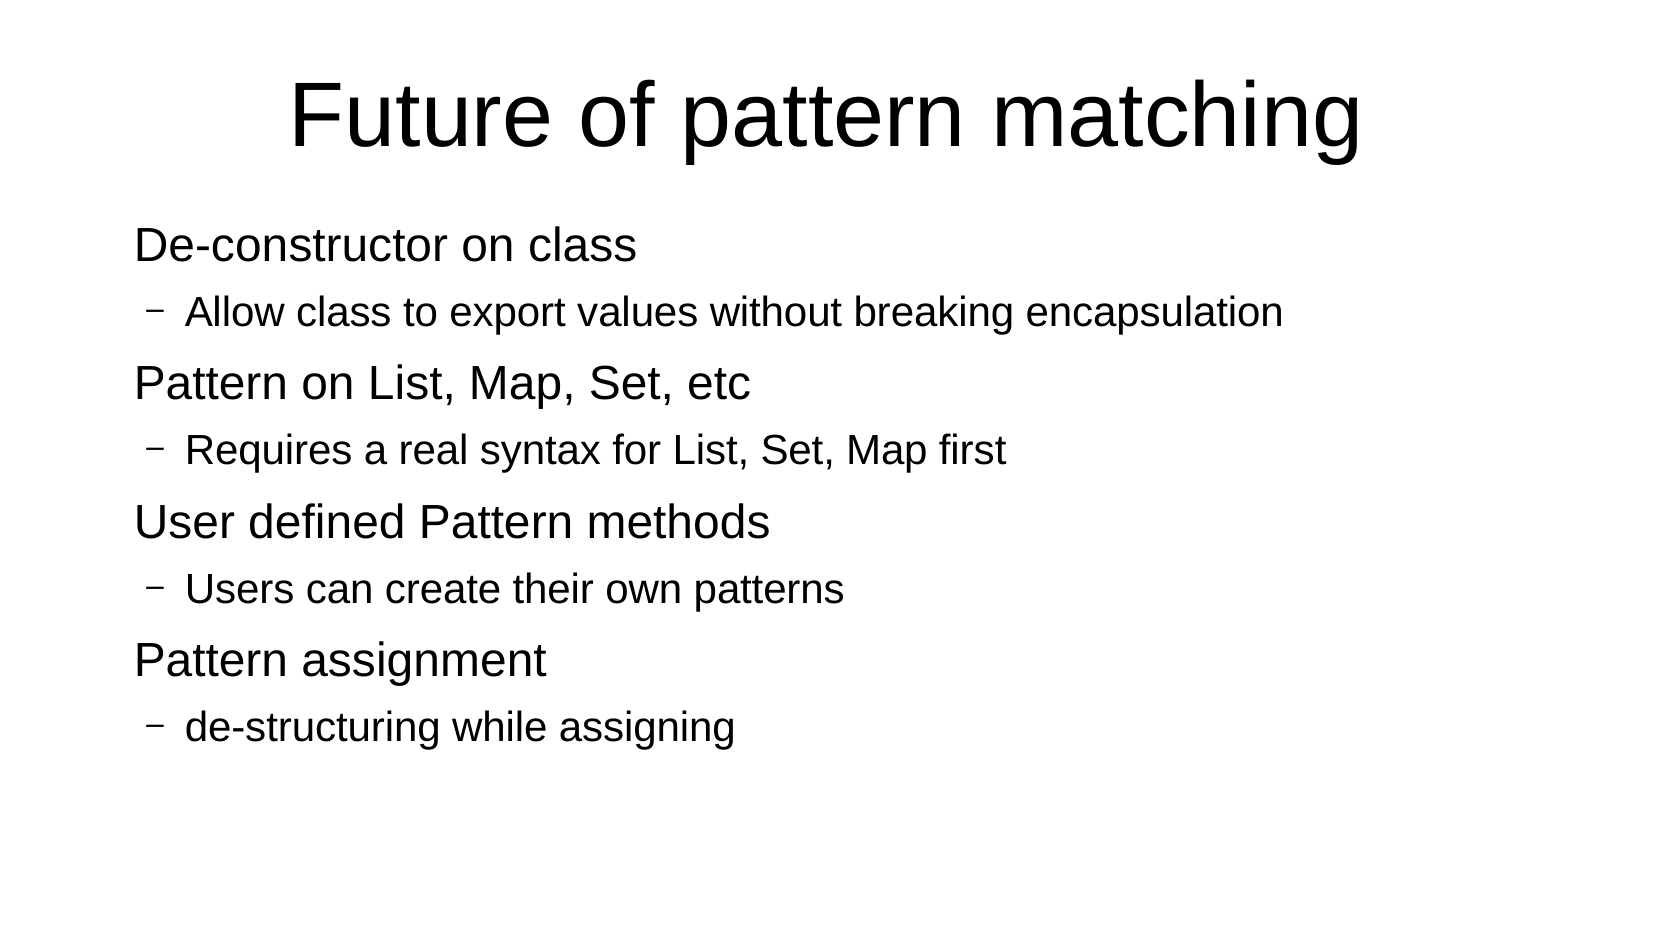

# Future of pattern matching
De-constructor on class
Allow class to export values without breaking encapsulation
Pattern on List, Map, Set, etc
Requires a real syntax for List, Set, Map first
User defined Pattern methods
Users can create their own patterns
Pattern assignment
de-structuring while assigning